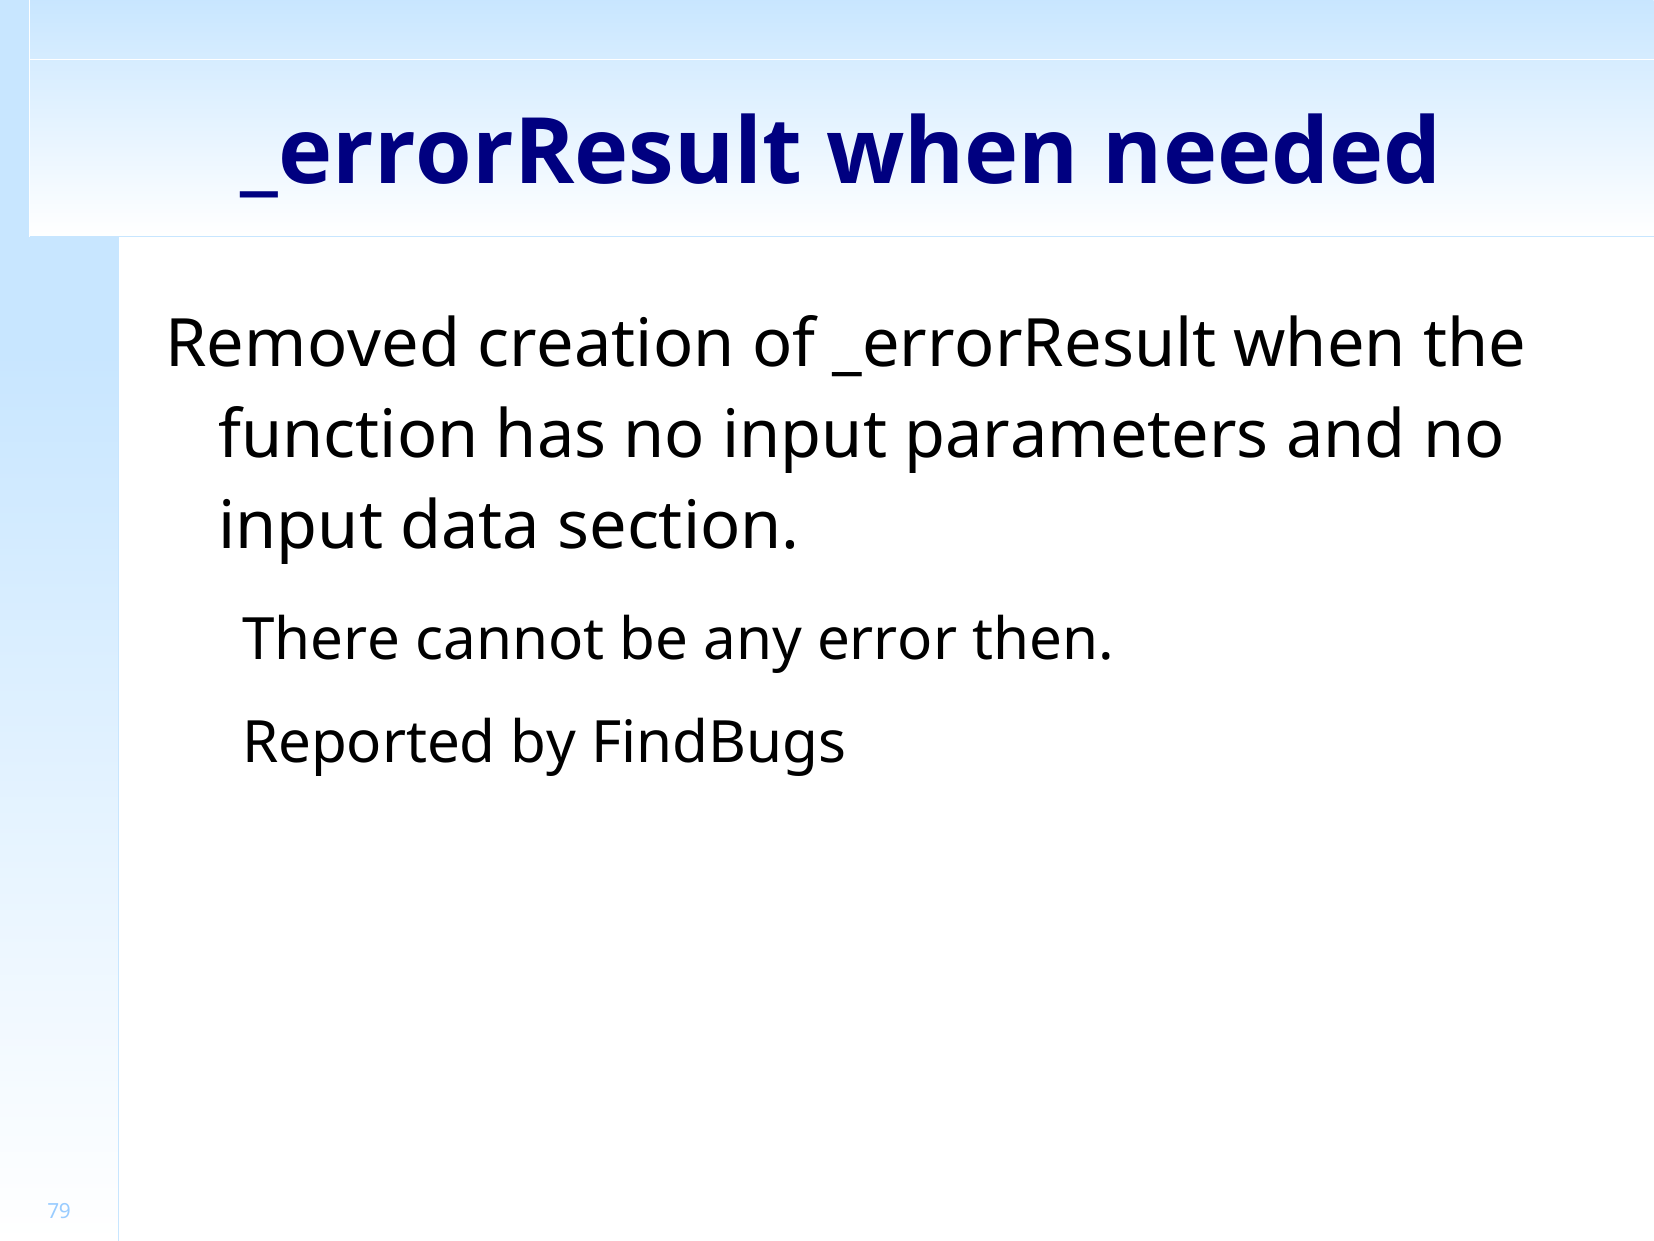

# _errorResult when needed
Removed creation of _errorResult when the function has no input parameters and no input data section.
There cannot be any error then.
Reported by FindBugs